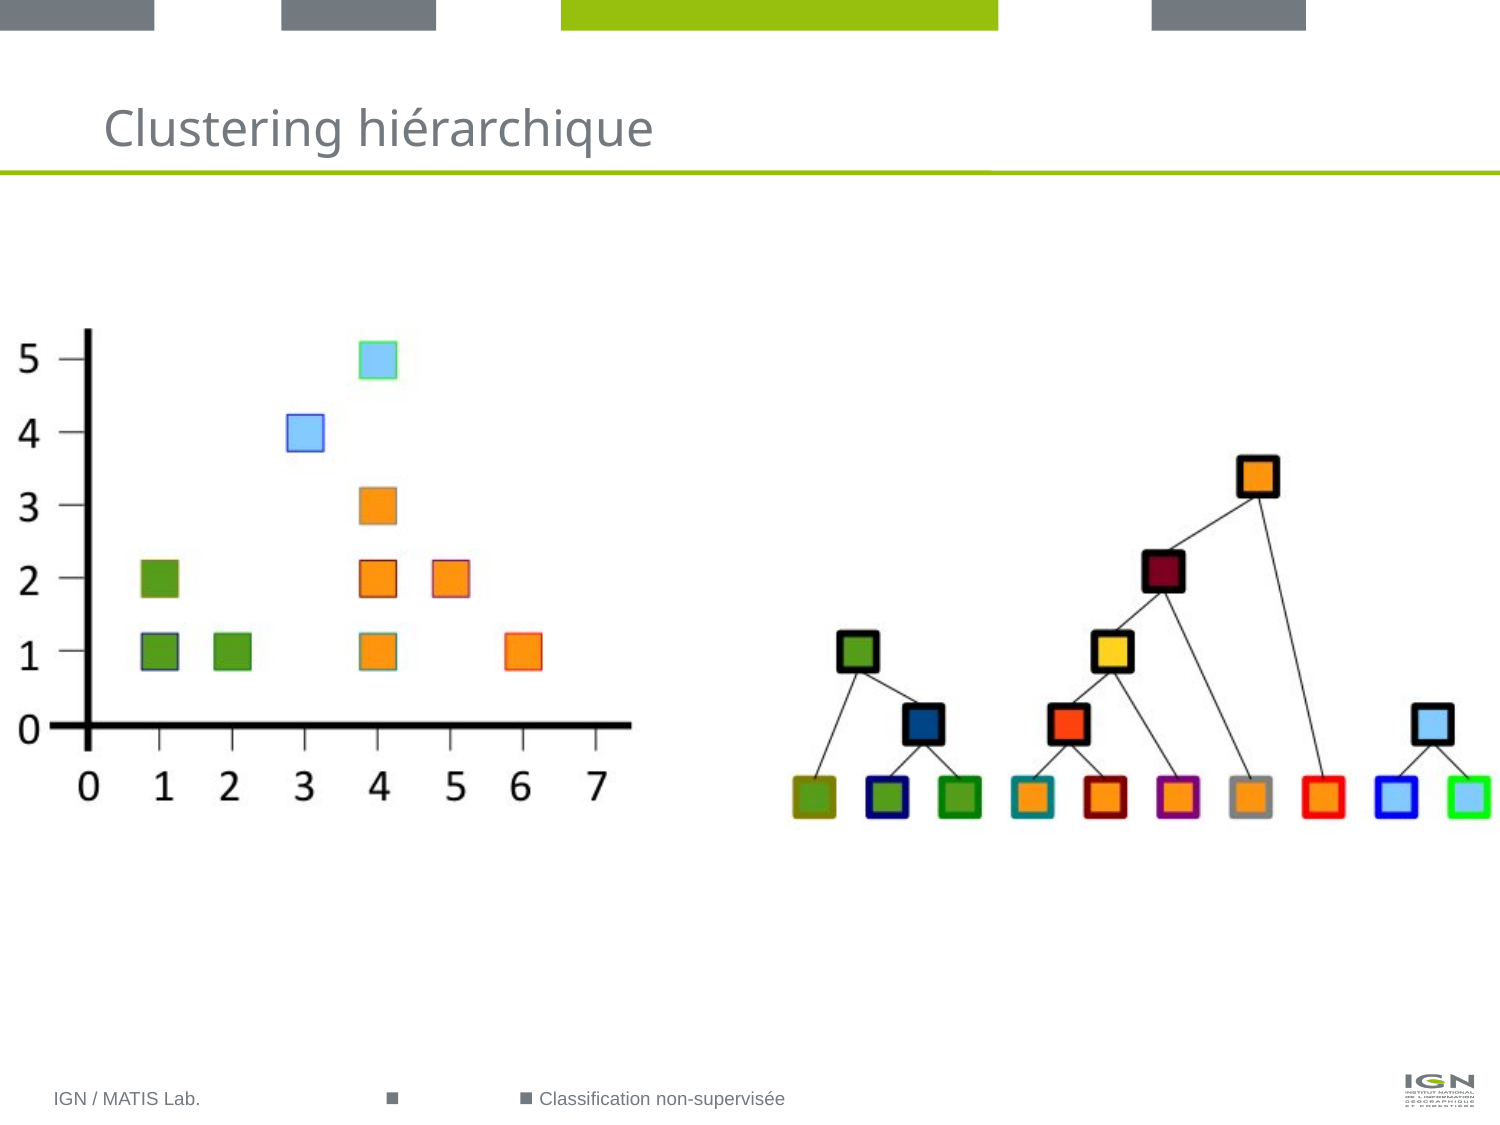

Clustering hiérarchique
IGN / MATIS Lab.
Classification non-supervisée